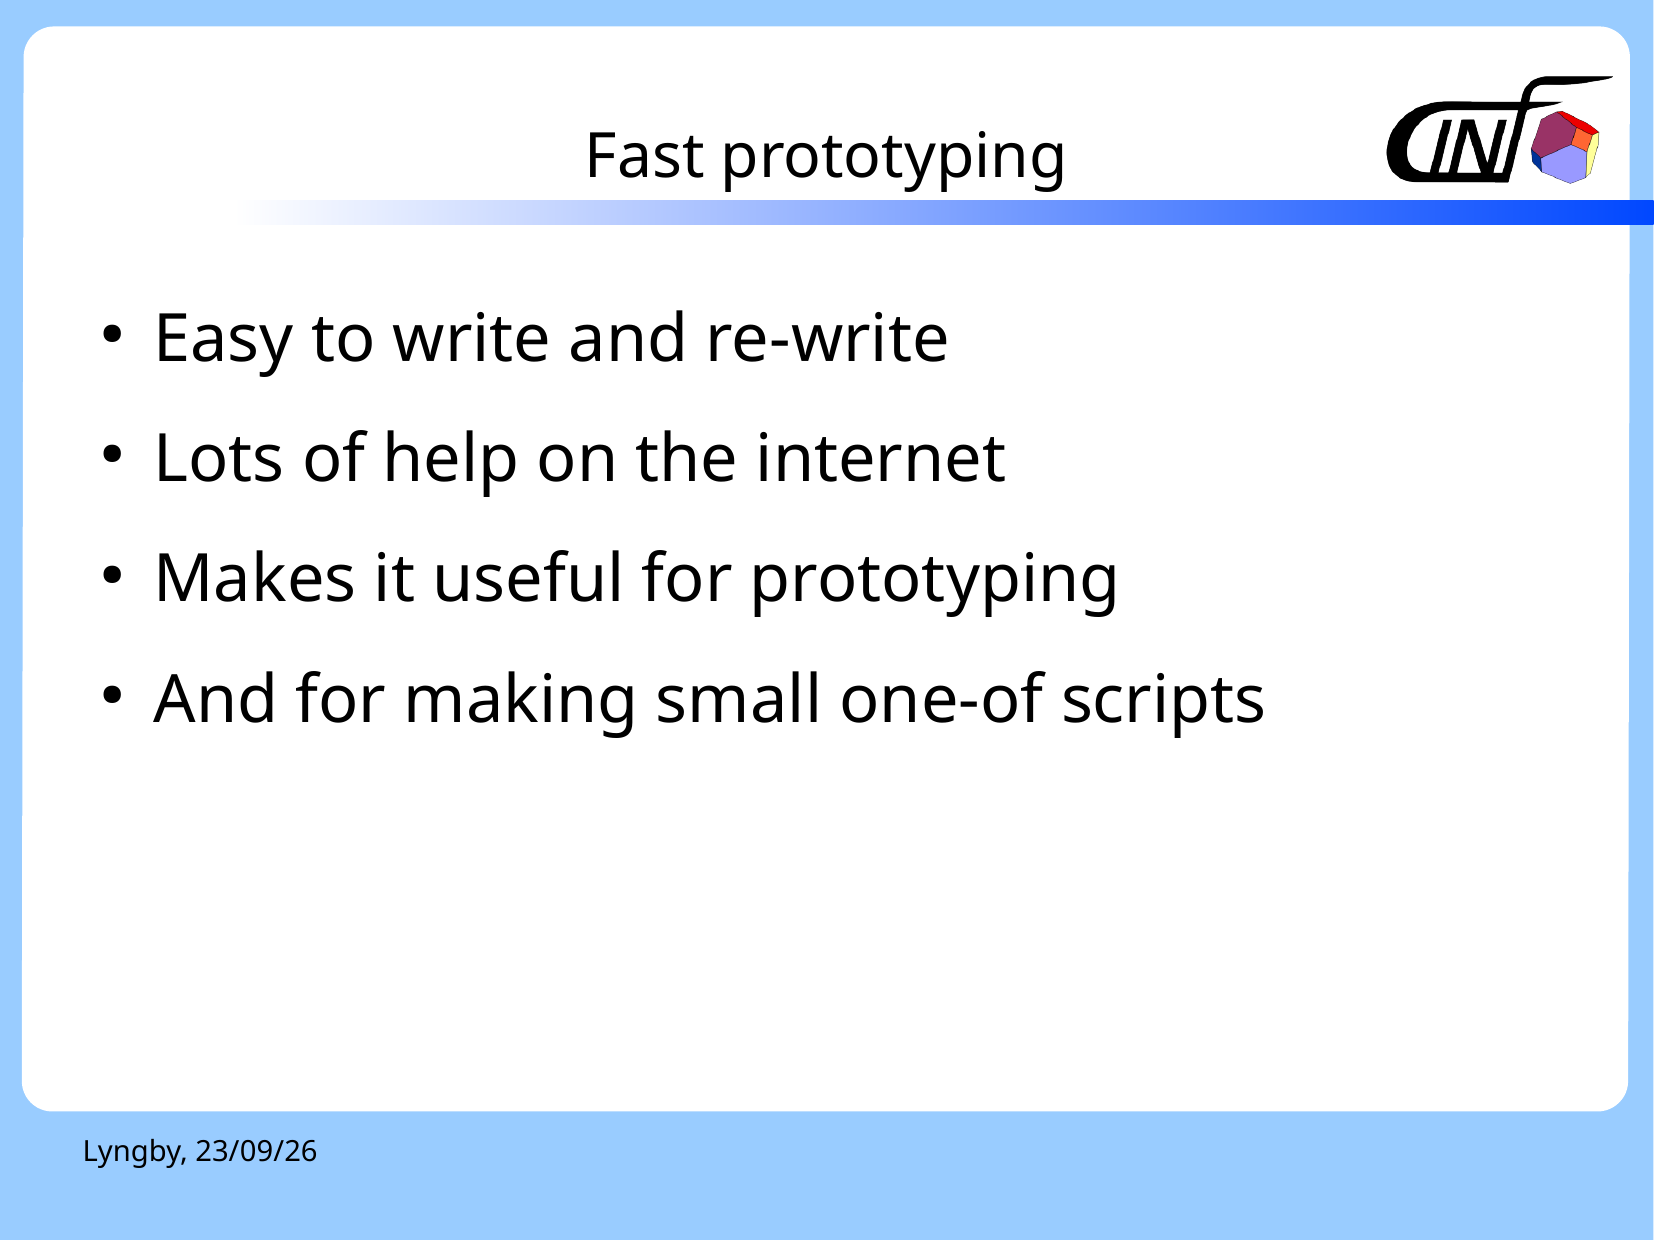

# Fast prototyping
Easy to write and re-write
Lots of help on the internet
Makes it useful for prototyping
And for making small one-of scripts